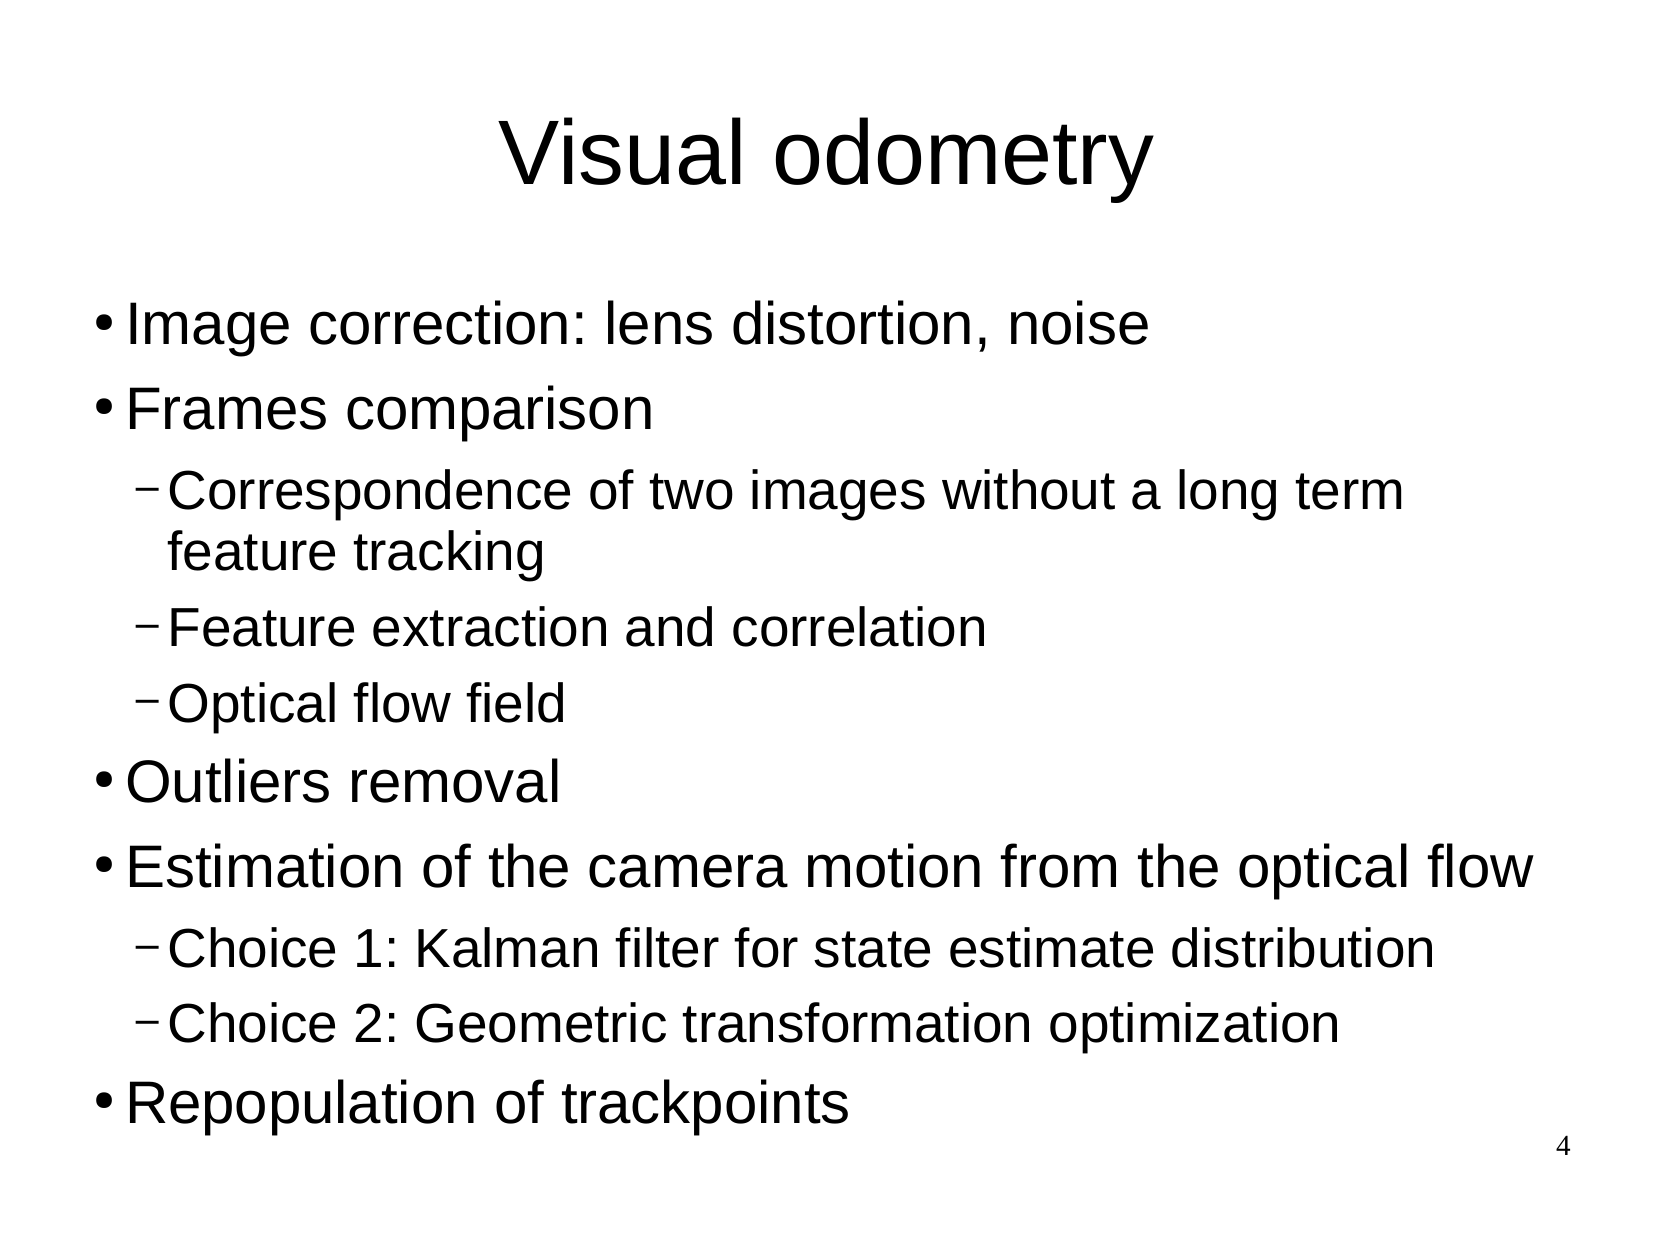

# Visual odometry
Image correction: lens distortion, noise
Frames comparison
Correspondence of two images without a long term feature tracking
Feature extraction and correlation
Optical flow field
Outliers removal
Estimation of the camera motion from the optical flow
Choice 1: Kalman filter for state estimate distribution
Choice 2: Geometric transformation optimization
Repopulation of trackpoints
4